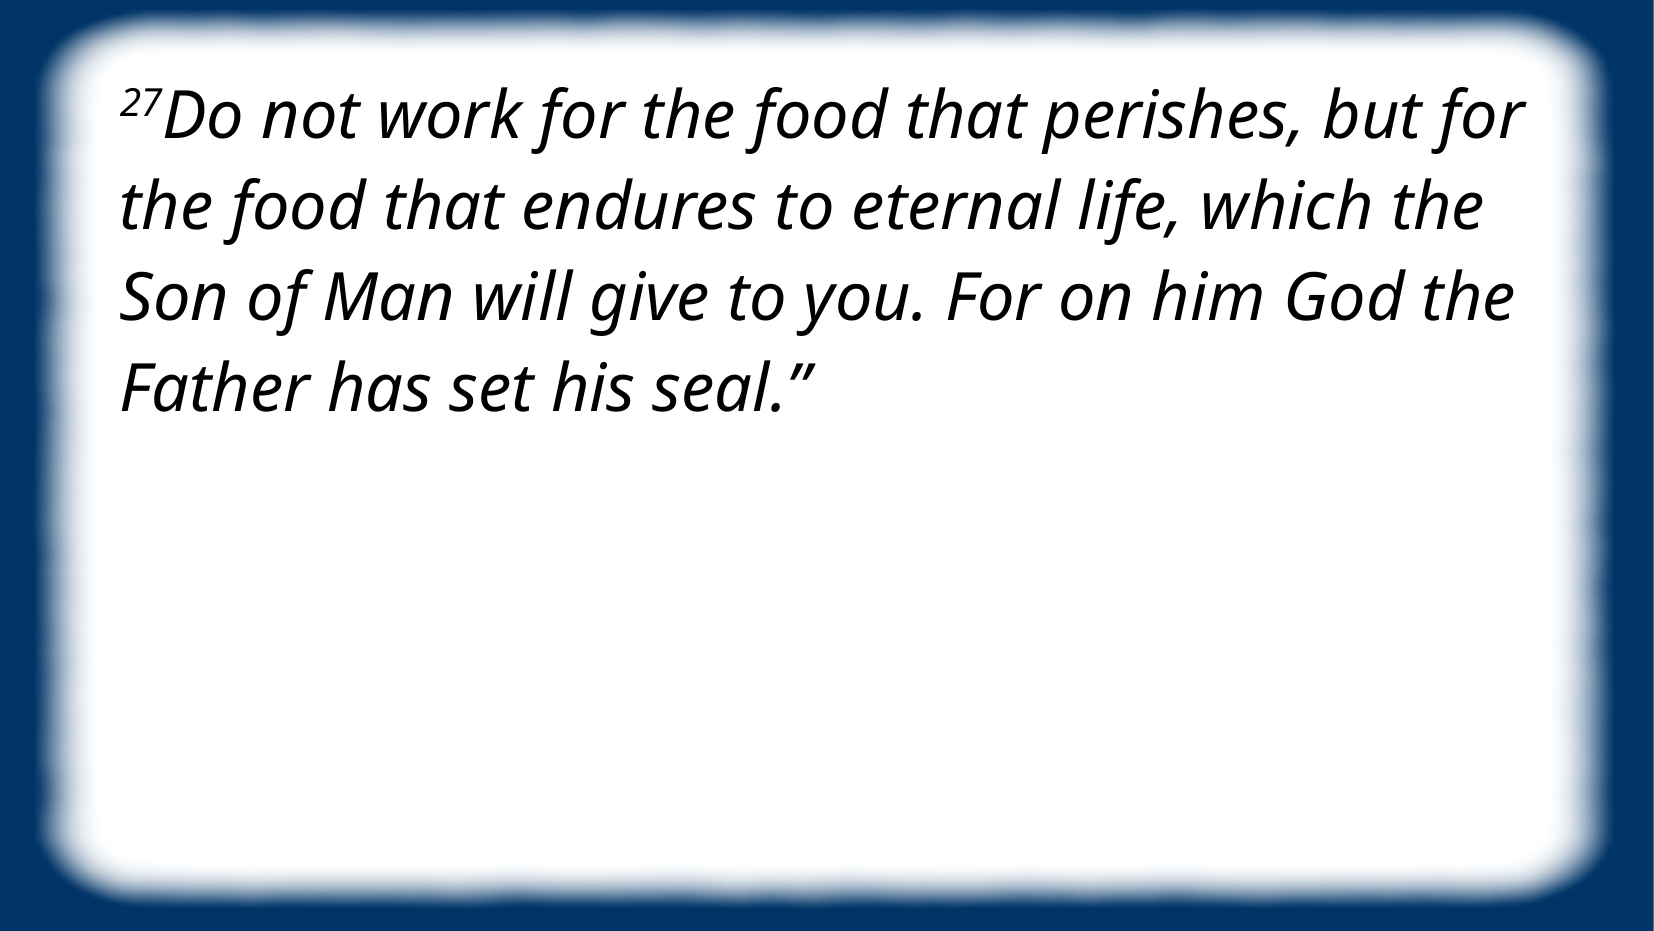

27Do not work for the food that perishes, but for the food that endures to eternal life, which the Son of Man will give to you. For on him God the Father has set his seal.”